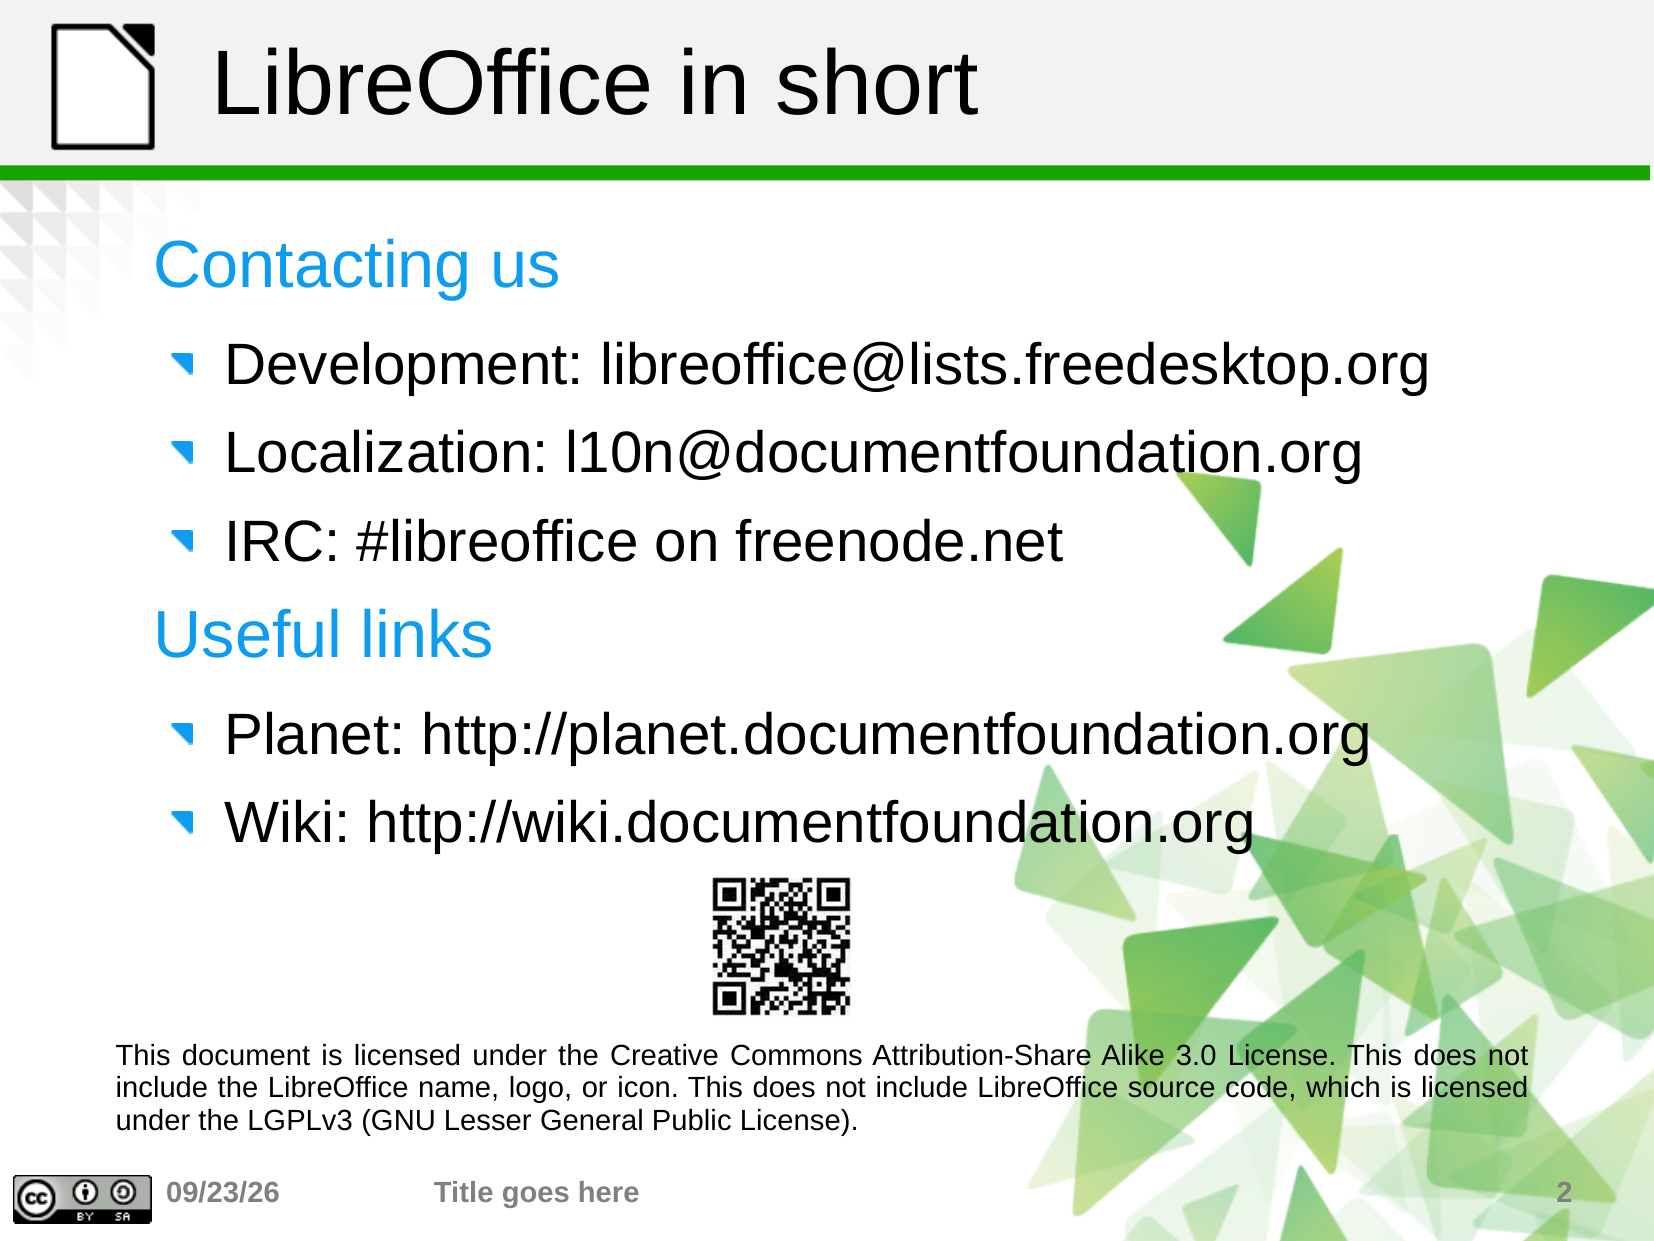

# LibreOffice in short
Contacting us
Development: libreoffice@lists.freedesktop.org
Localization: l10n@documentfoundation.org
IRC: #libreoffice on freenode.net
Useful links
Planet: http://planet.documentfoundation.org
Wiki: http://wiki.documentfoundation.org
This document is licensed under the Creative Commons Attribution-Share Alike 3.0 License. This does not include the LibreOffice name, logo, or icon. This does not include LibreOffice source code, which is licensed under the LGPLv3 (GNU Lesser General Public License).
Title goes here
2